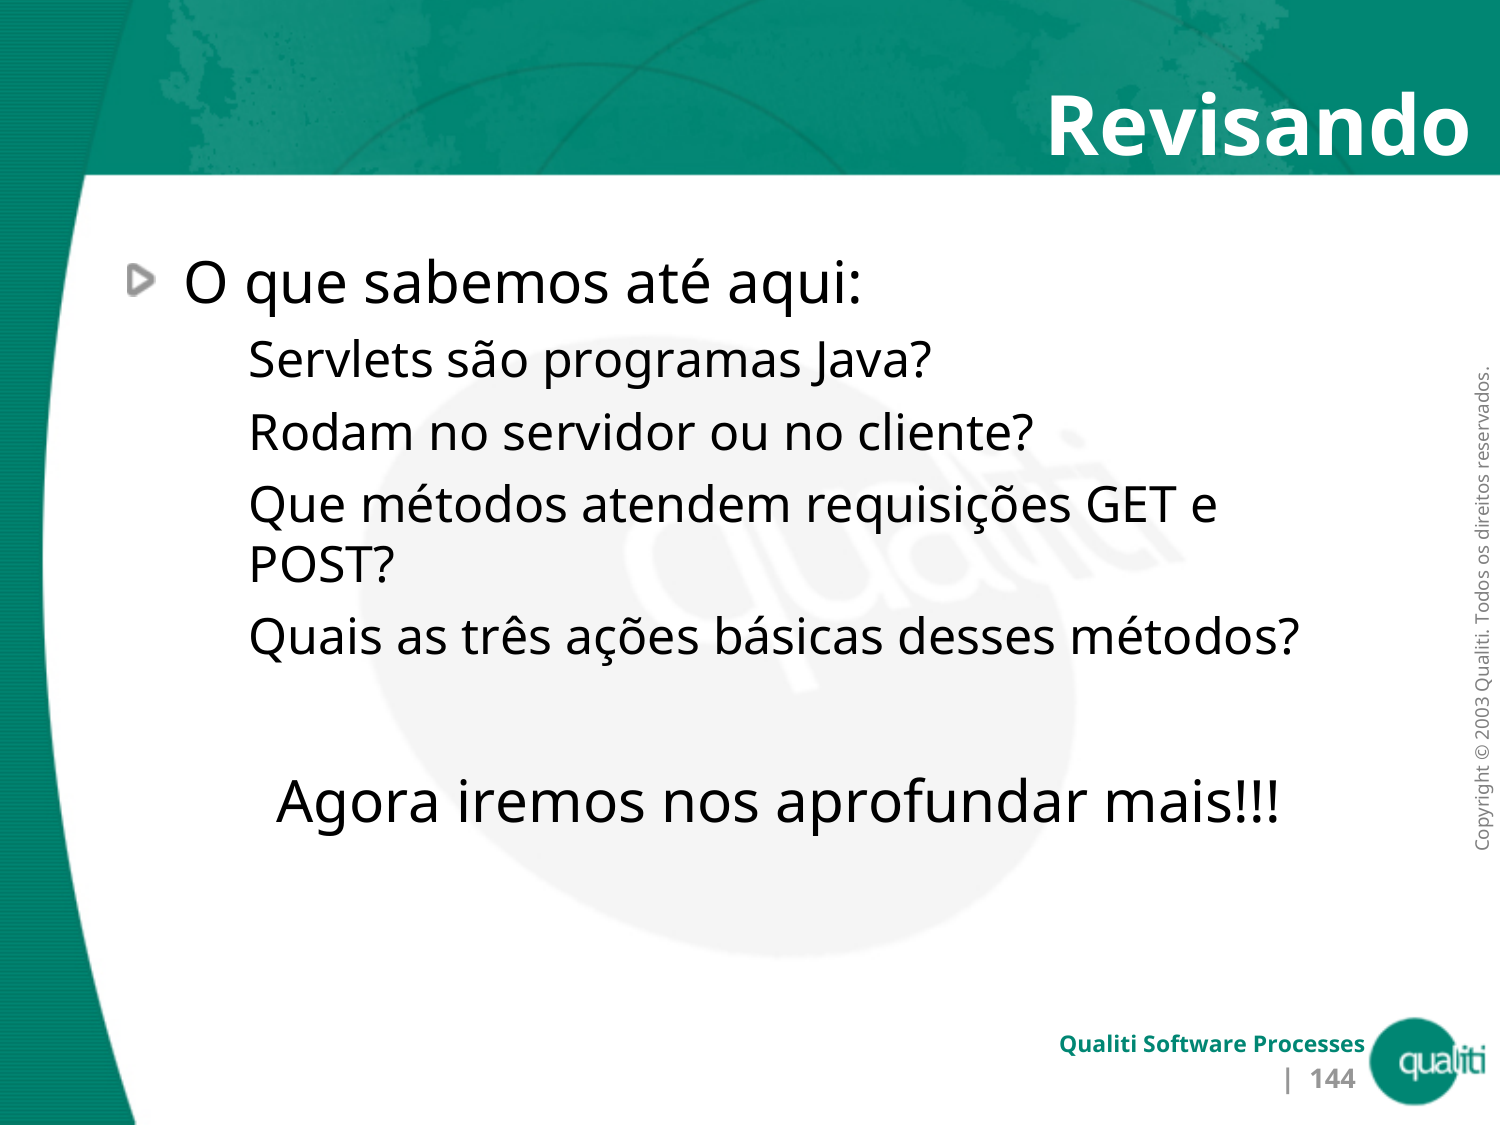

# Revisando
O que sabemos até aqui:
Servlets são programas Java?
Rodam no servidor ou no cliente?
Que métodos atendem requisições GET e POST?
Quais as três ações básicas desses métodos?
		Agora iremos nos aprofundar mais!!!